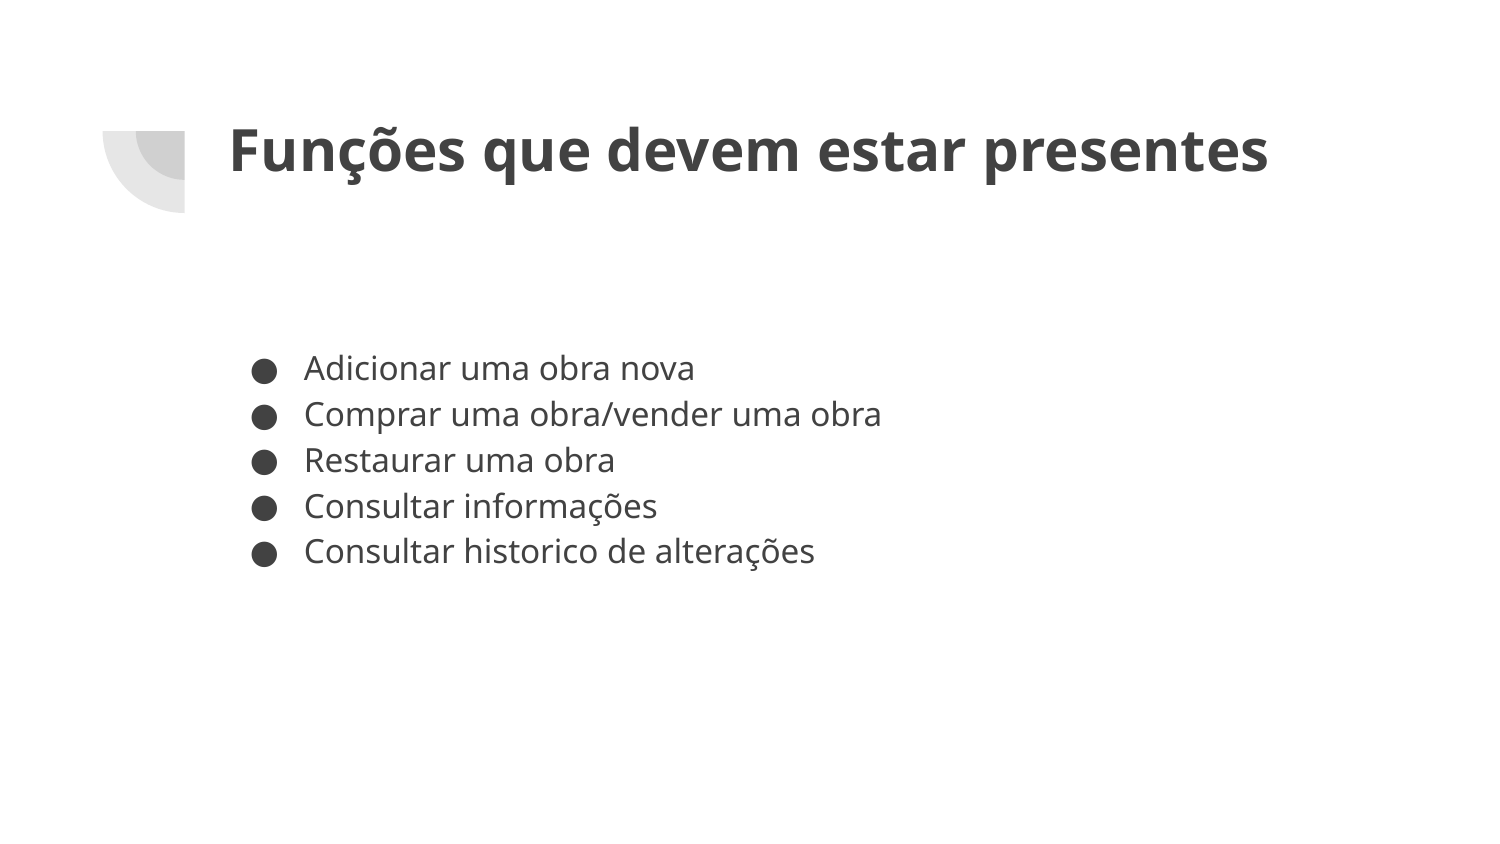

# Funções que devem estar presentes
Adicionar uma obra nova
Comprar uma obra/vender uma obra
Restaurar uma obra
Consultar informações
Consultar historico de alterações